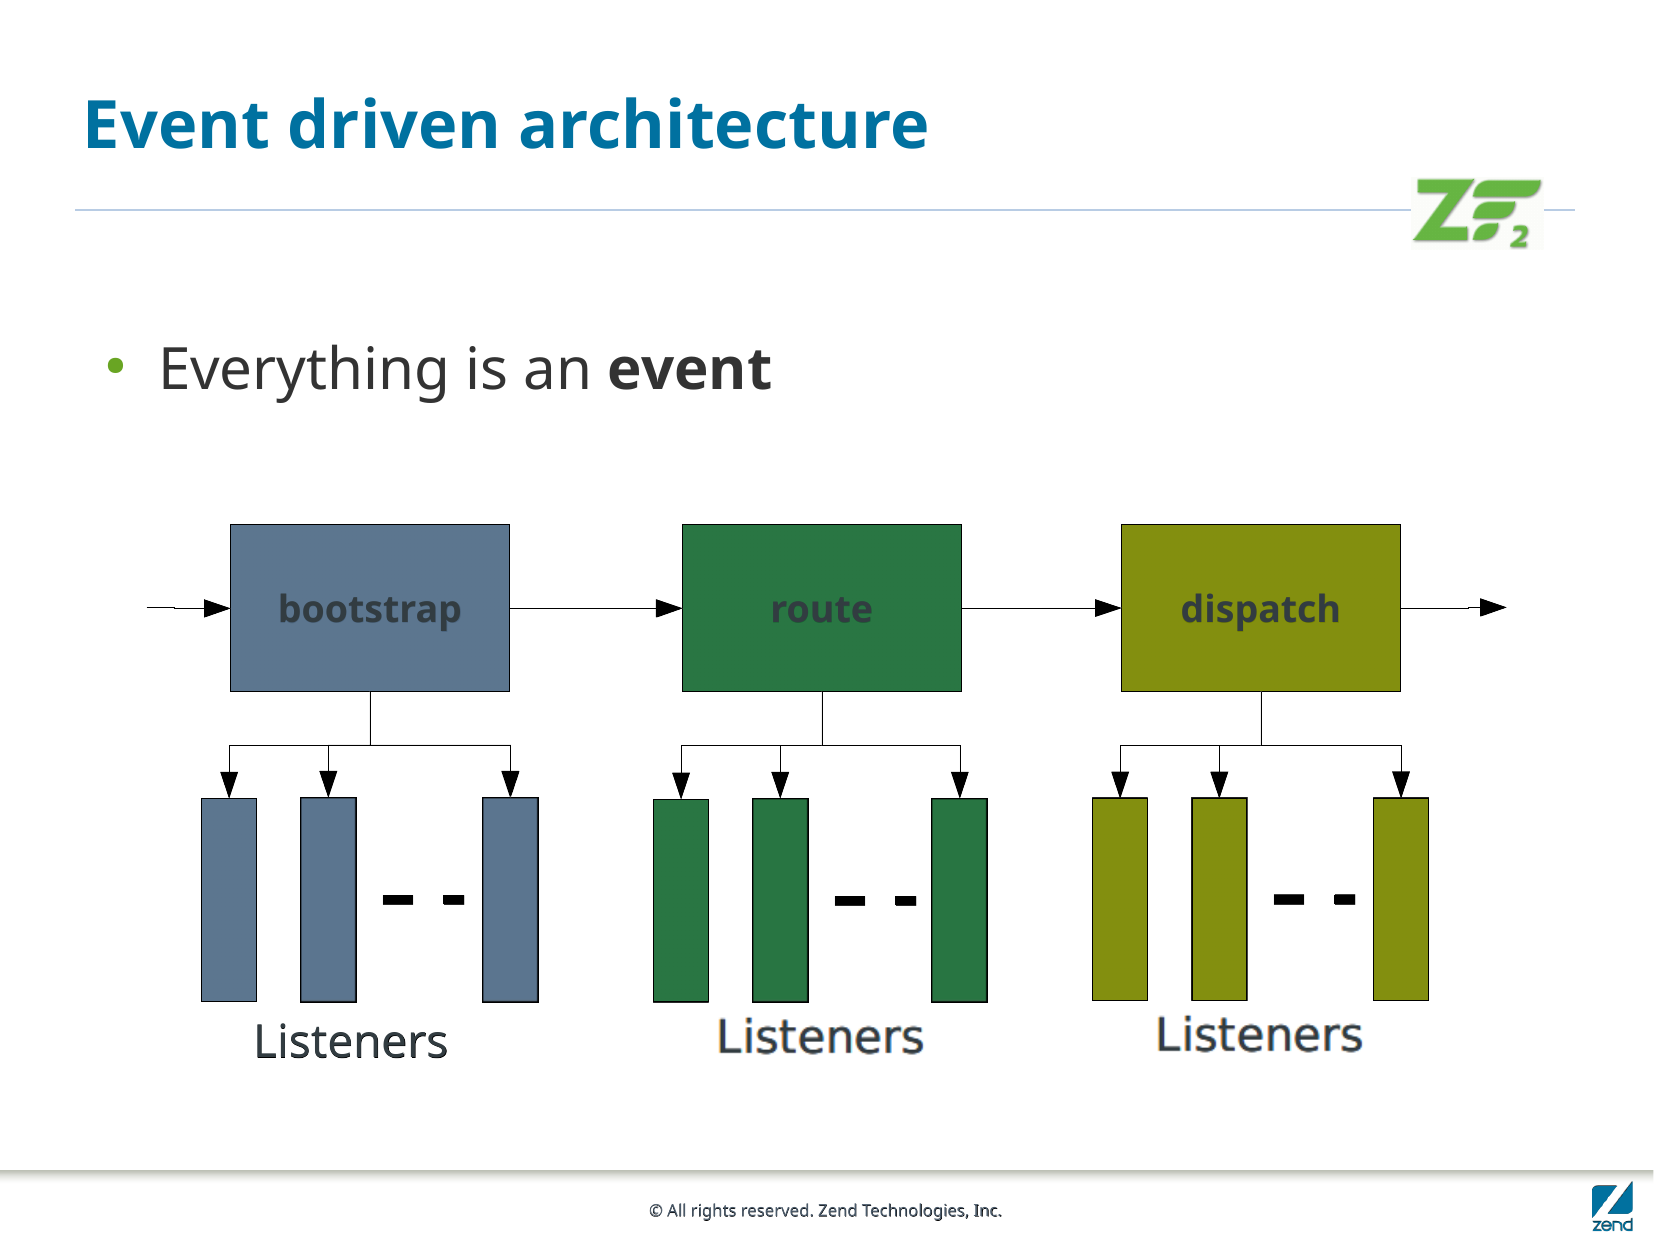

# Event driven architecture
Everything is an event
dispatch
route
bootstrap
Listeners